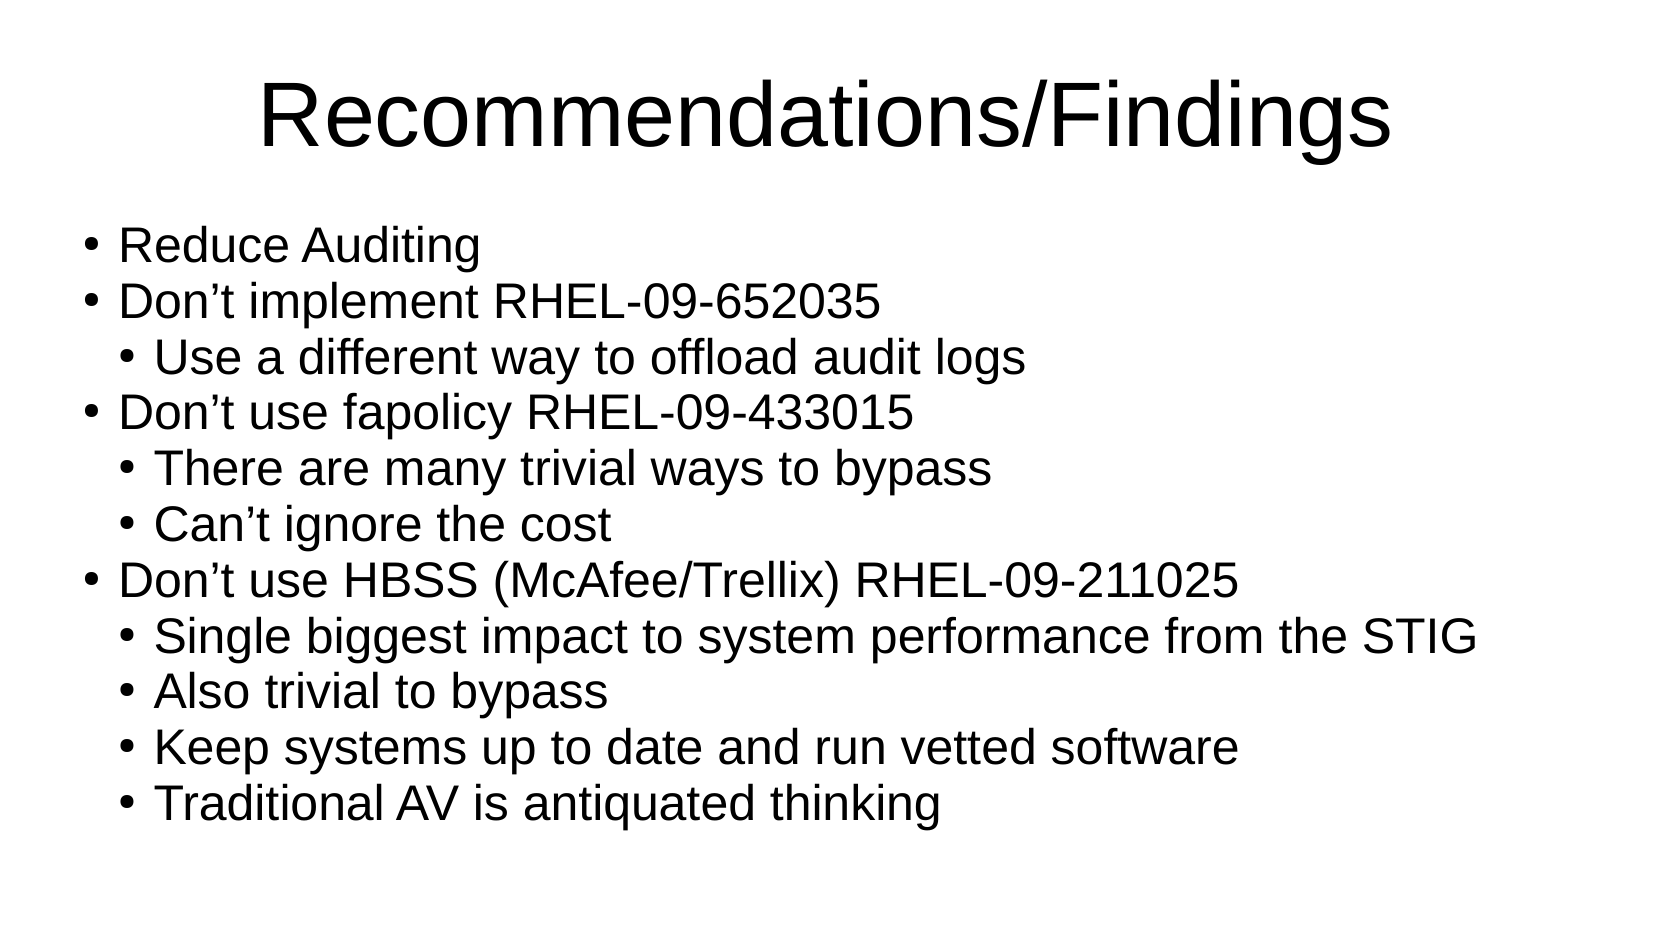

# Recommendations/Findings
Reduce Auditing
Don’t implement RHEL-09-652035
Use a different way to offload audit logs
Don’t use fapolicy RHEL-09-433015
There are many trivial ways to bypass
Can’t ignore the cost
Don’t use HBSS (McAfee/Trellix) RHEL-09-211025
Single biggest impact to system performance from the STIG
Also trivial to bypass
Keep systems up to date and run vetted software
Traditional AV is antiquated thinking